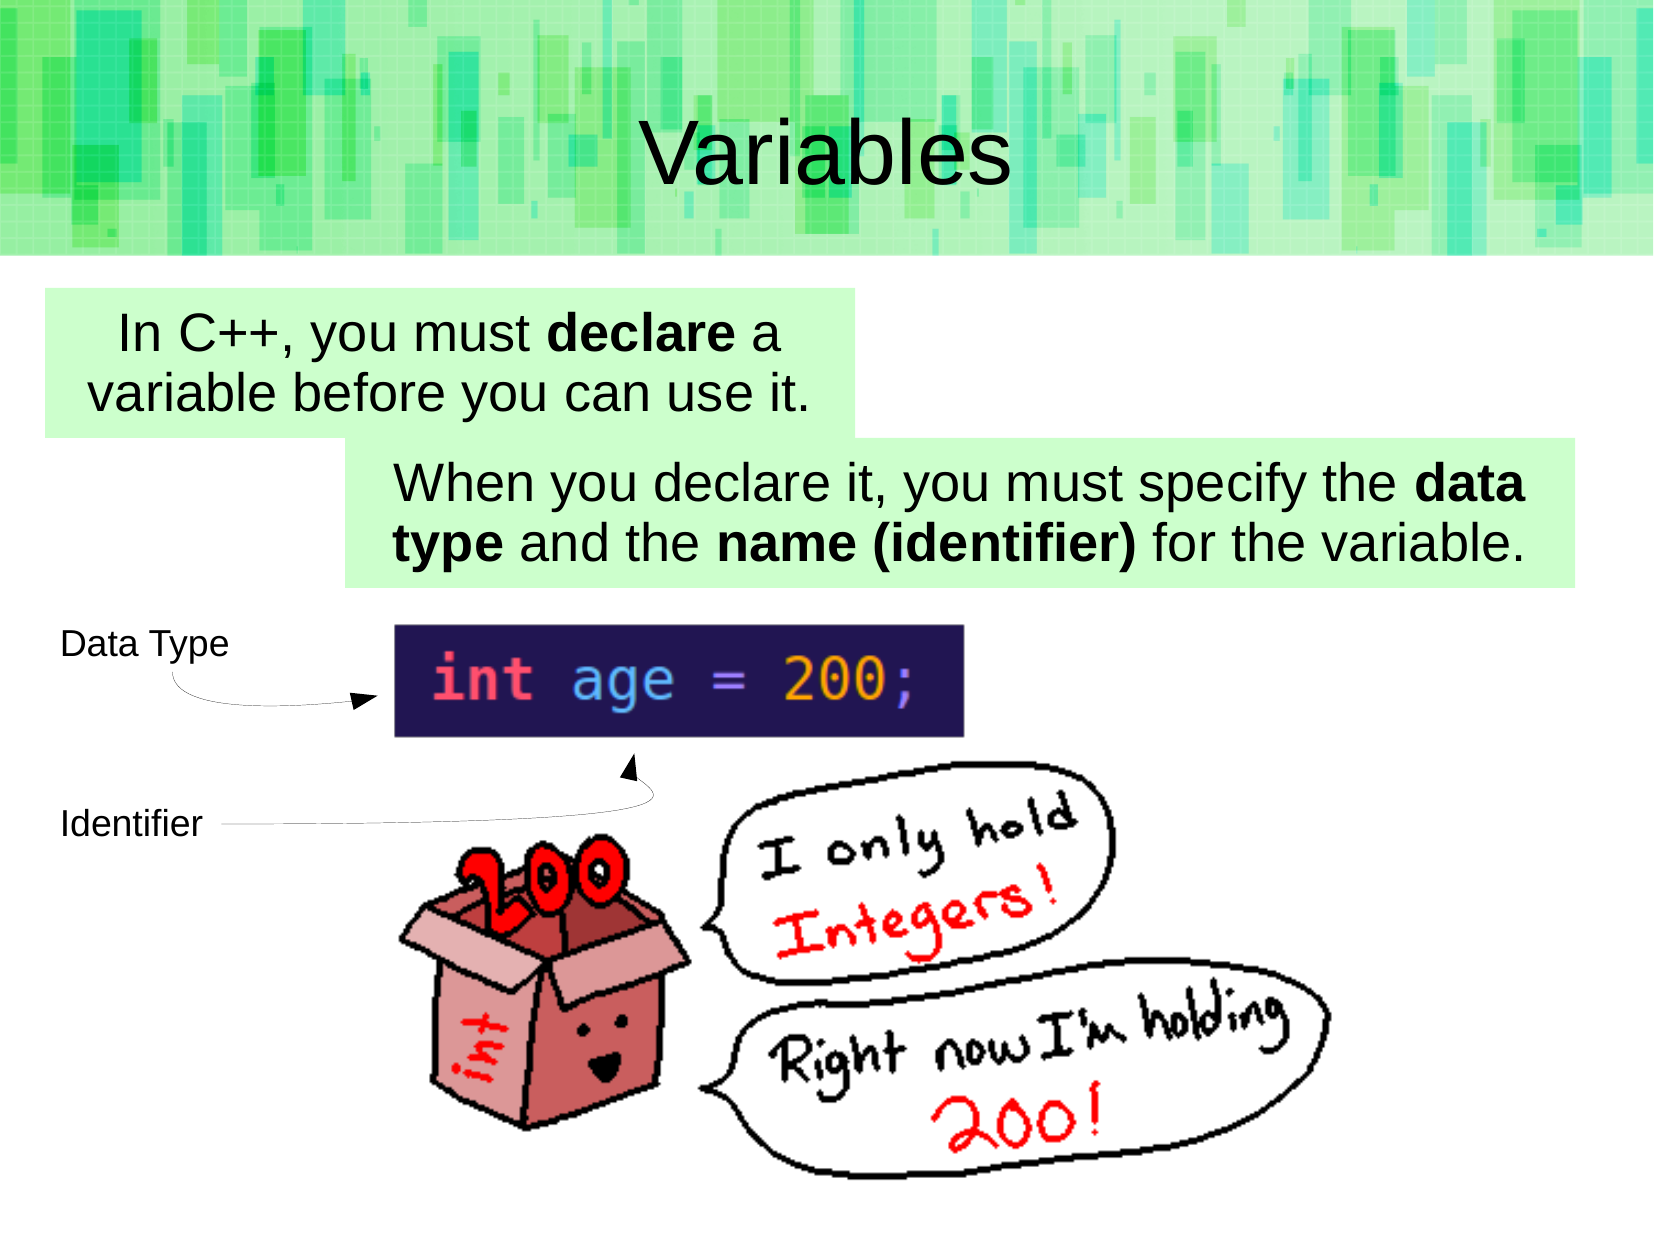

# Variables
In C++, you must declare a variable before you can use it.
When you declare it, you must specify the data type and the name (identifier) for the variable.
Data Type
Identifier